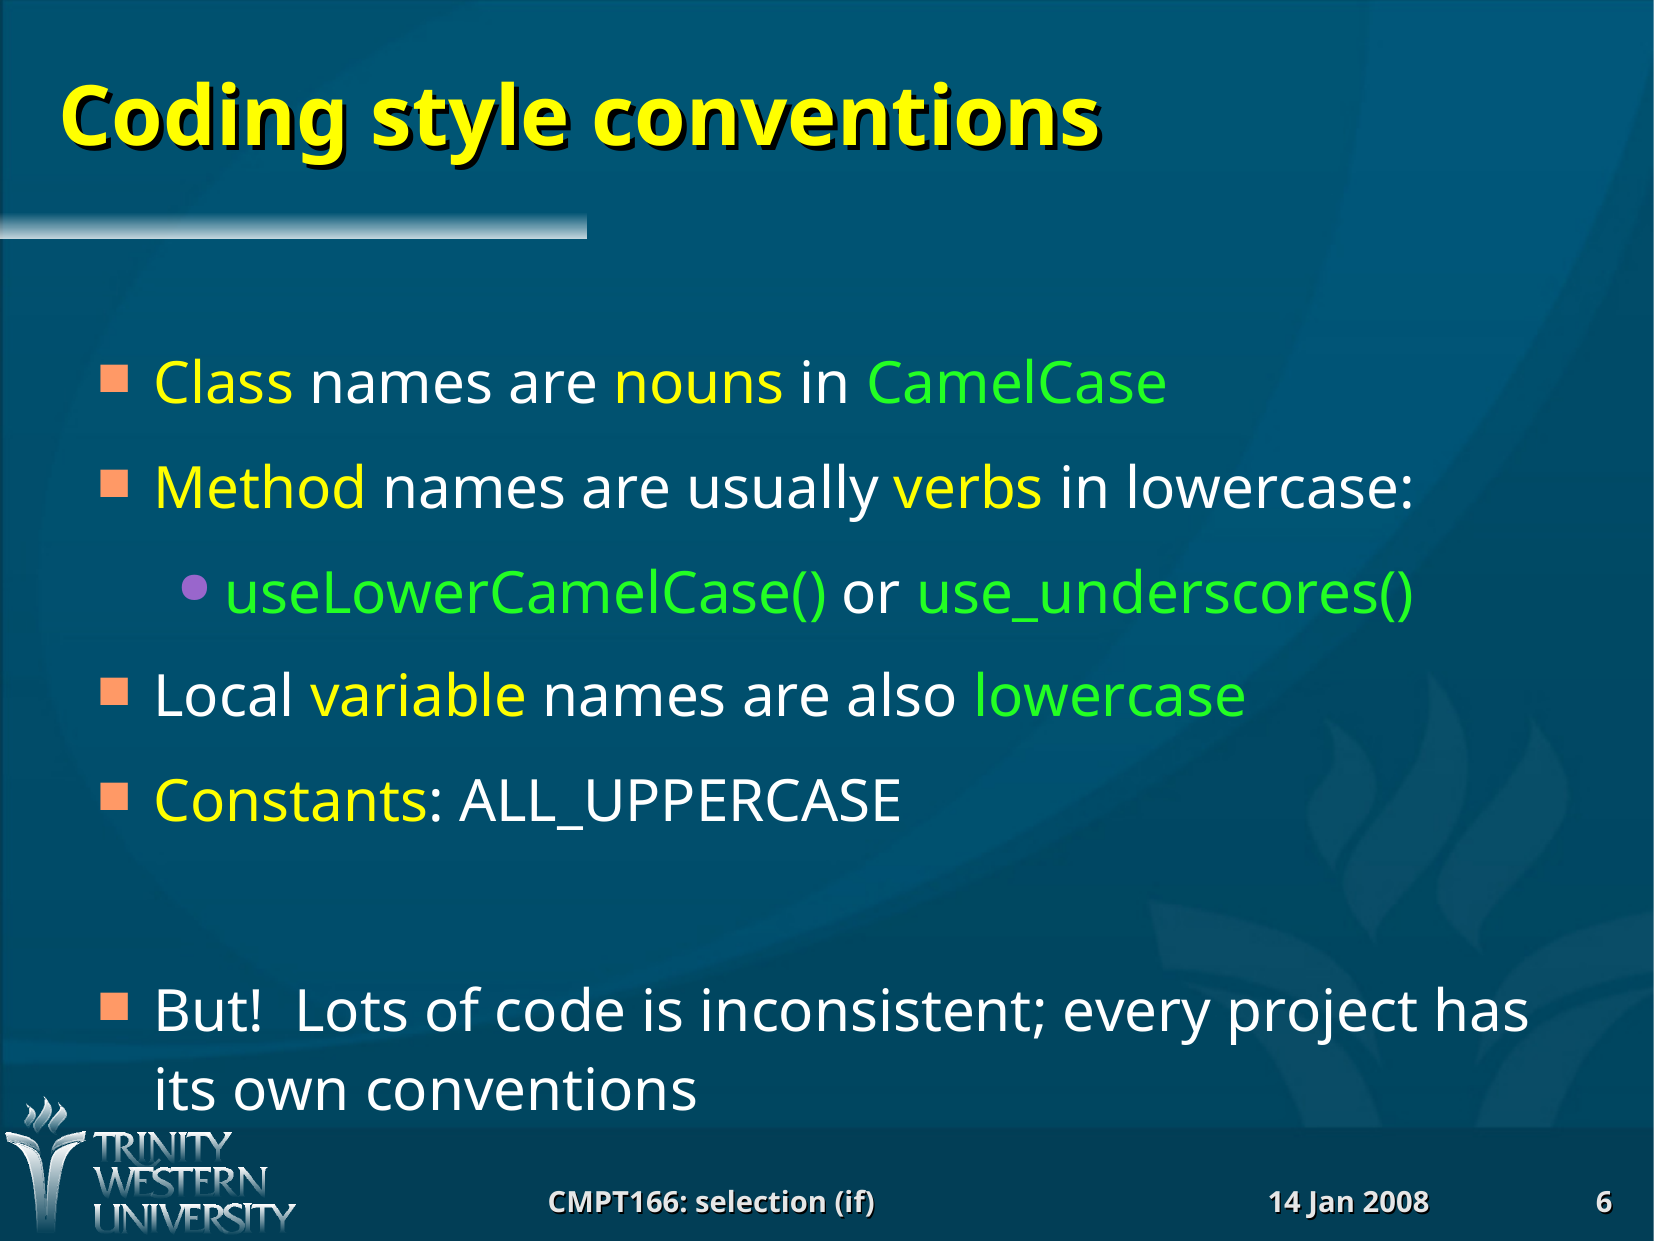

# Coding style conventions
Class names are nouns in CamelCase
Method names are usually verbs in lowercase:
useLowerCamelCase() or use_underscores()
Local variable names are also lowercase
Constants: ALL_UPPERCASE
But! Lots of code is inconsistent; every project has its own conventions
CMPT166: selection (if)
14 Jan 2008
6